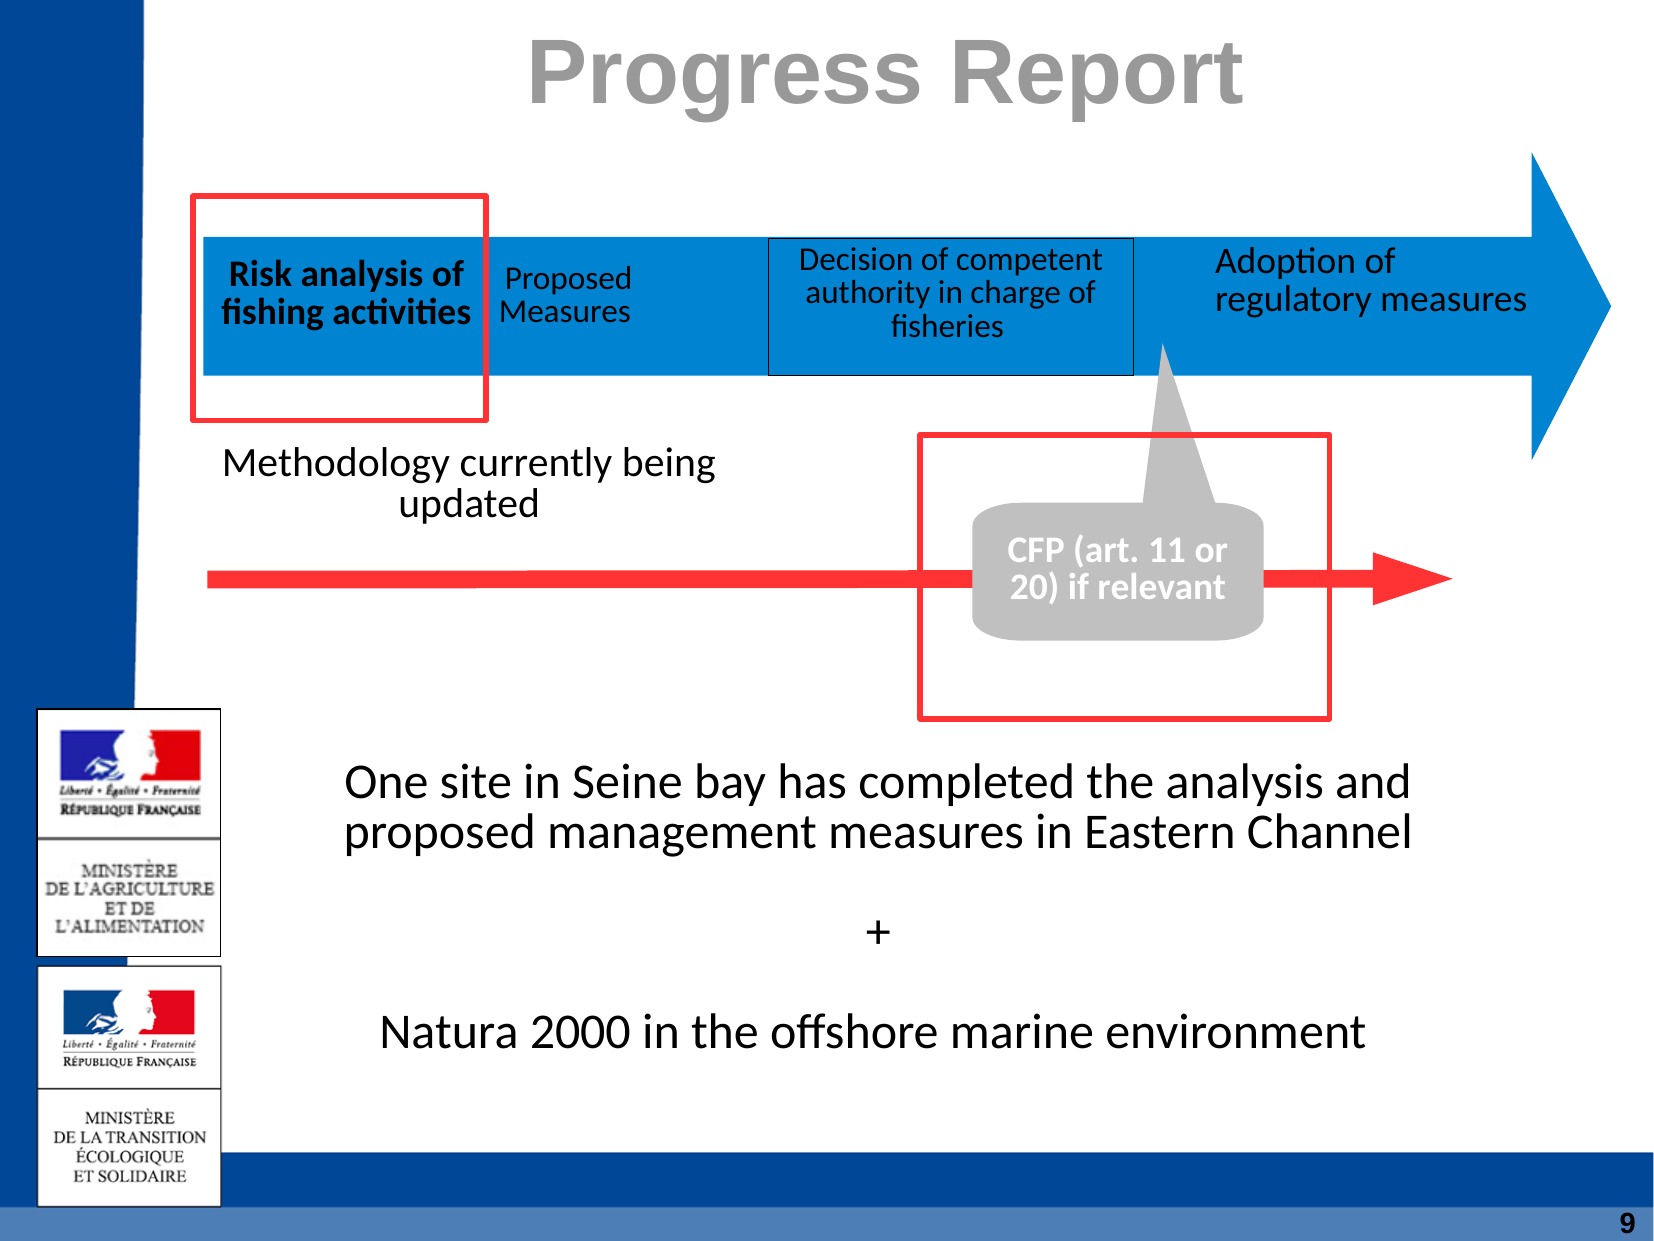

# Progress Report
Decision of competent authority in charge of fisheries
Adoption of regulatory measures
Risk analysis of fishing activities
Proposed Measures
Methodology currently being updated
CFP (art. 11 or 20) if relevant
One site in Seine bay has completed the analysis and proposed management measures in Eastern Channel
+
Natura 2000 in the offshore marine environment